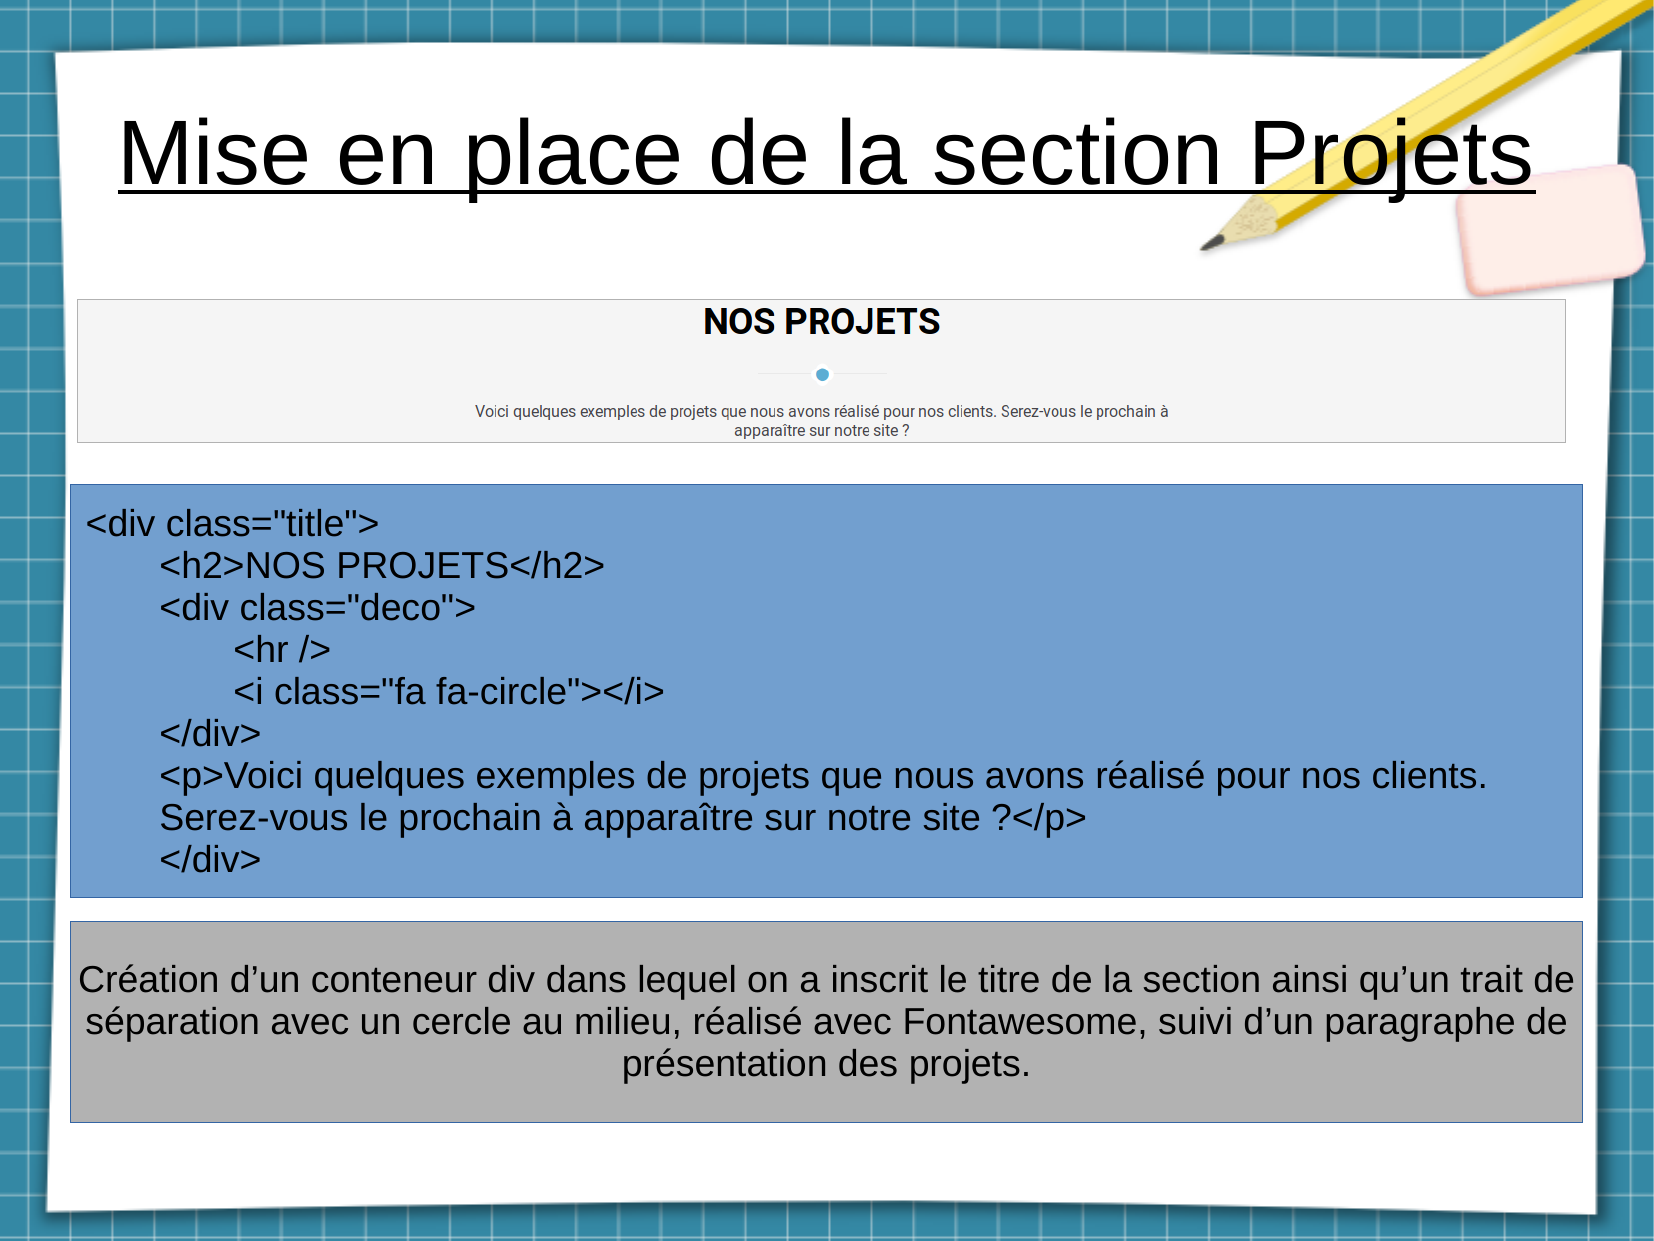

# Mise en place de la section Projets
<div class="title">
	<h2>NOS PROJETS</h2>
	<div class="deco">
		<hr />
		<i class="fa fa-circle"></i>
	</div>
	<p>Voici quelques exemples de projets que nous avons réalisé pour nos clients.
	Serez-vous le prochain à apparaître sur notre site ?</p>
	</div>
Création d’un conteneur div dans lequel on a inscrit le titre de la section ainsi qu’un trait de
séparation avec un cercle au milieu, réalisé avec Fontawesome, suivi d’un paragraphe de
présentation des projets.